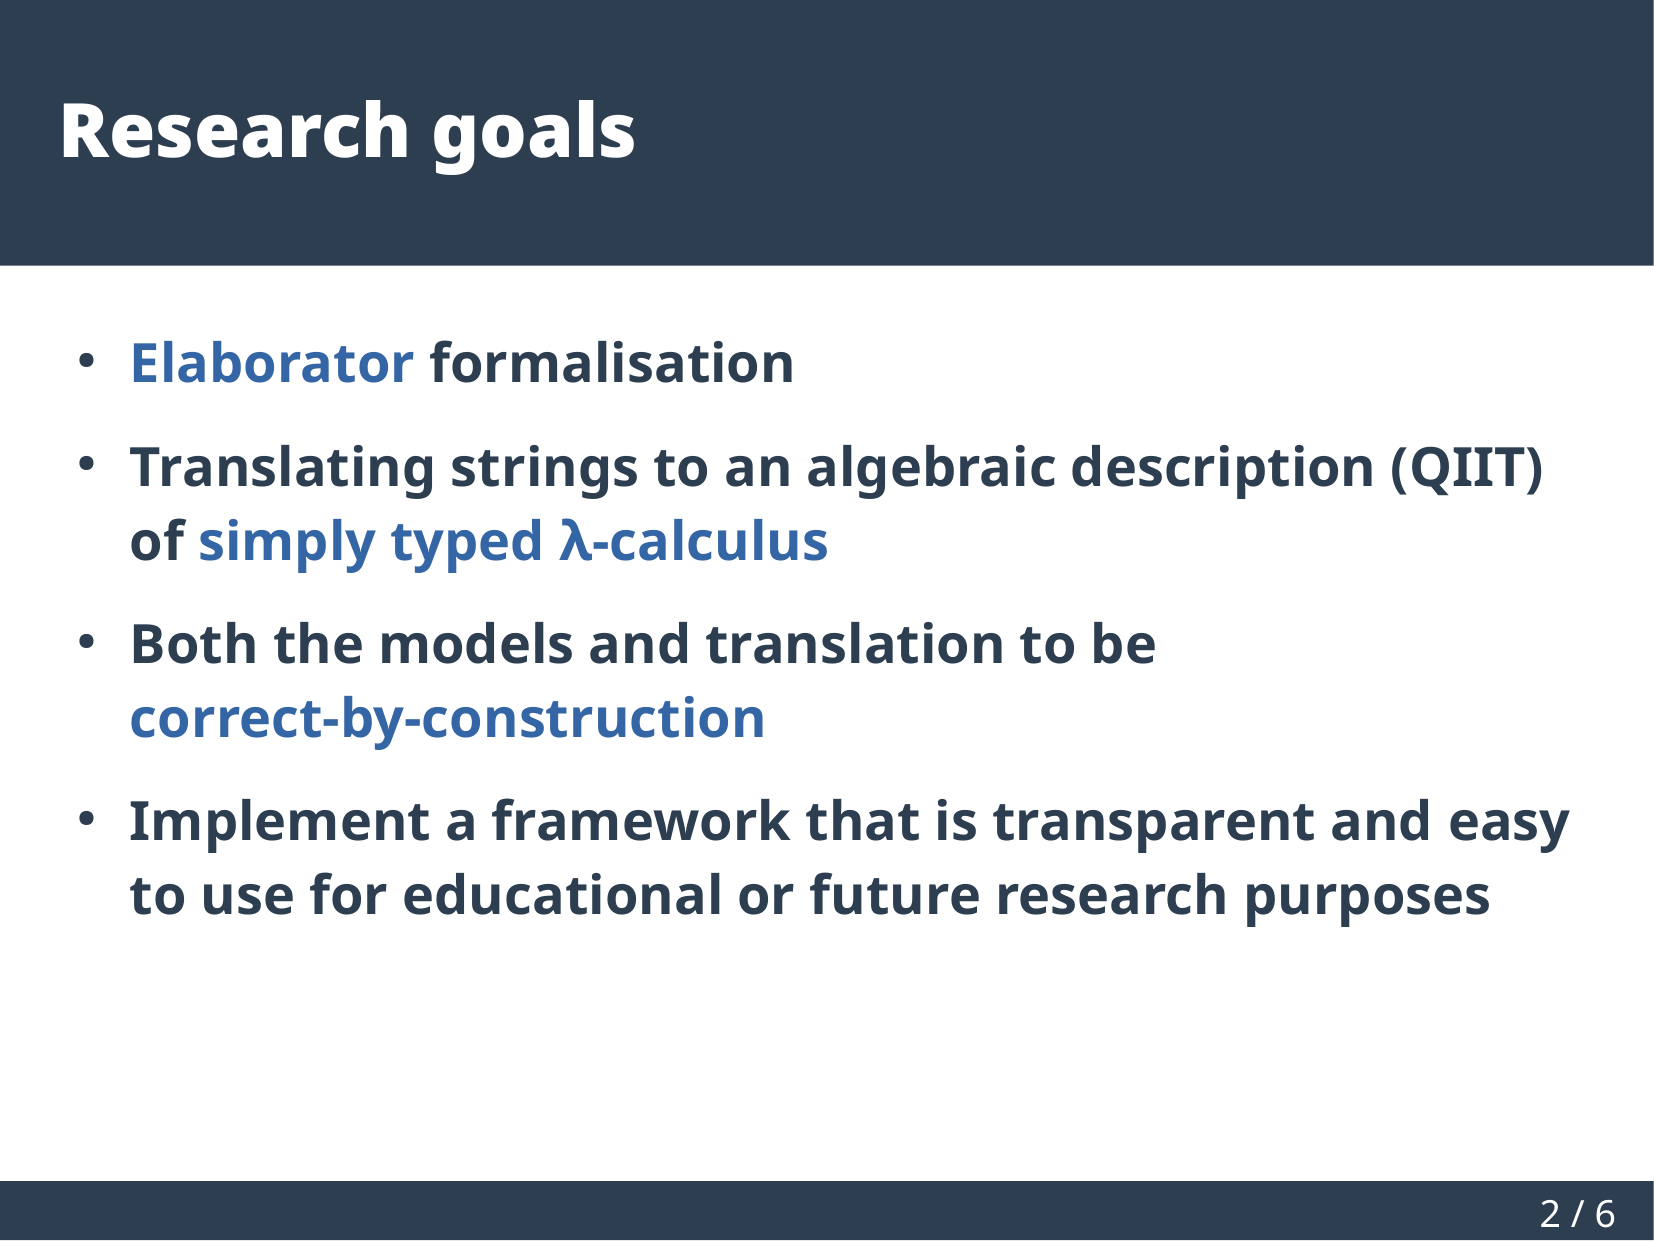

# Research goals
Elaborator formalisation
Translating strings to an algebraic description (QIIT) of simply typed λ-calculus
Both the models and translation to be
correct-by-construction
Implement a framework that is transparent and easy to use for educational or future research purposes